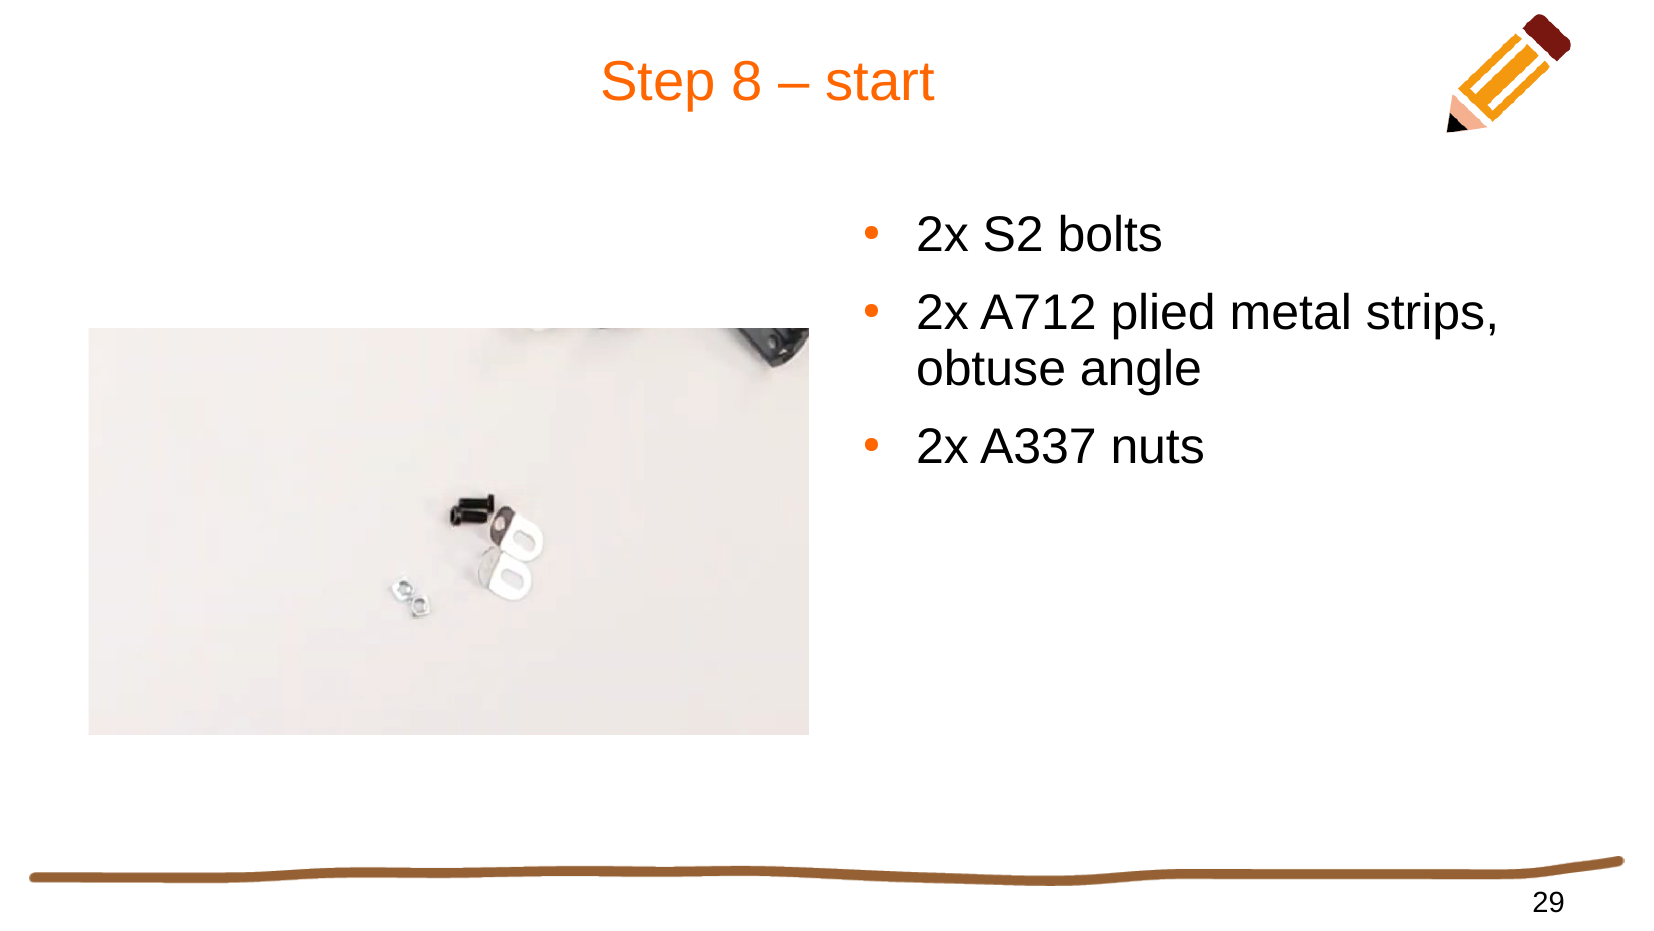

# Step 8 – start
2x S2 bolts
2x A712 plied metal strips, obtuse angle
2x A337 nuts
29